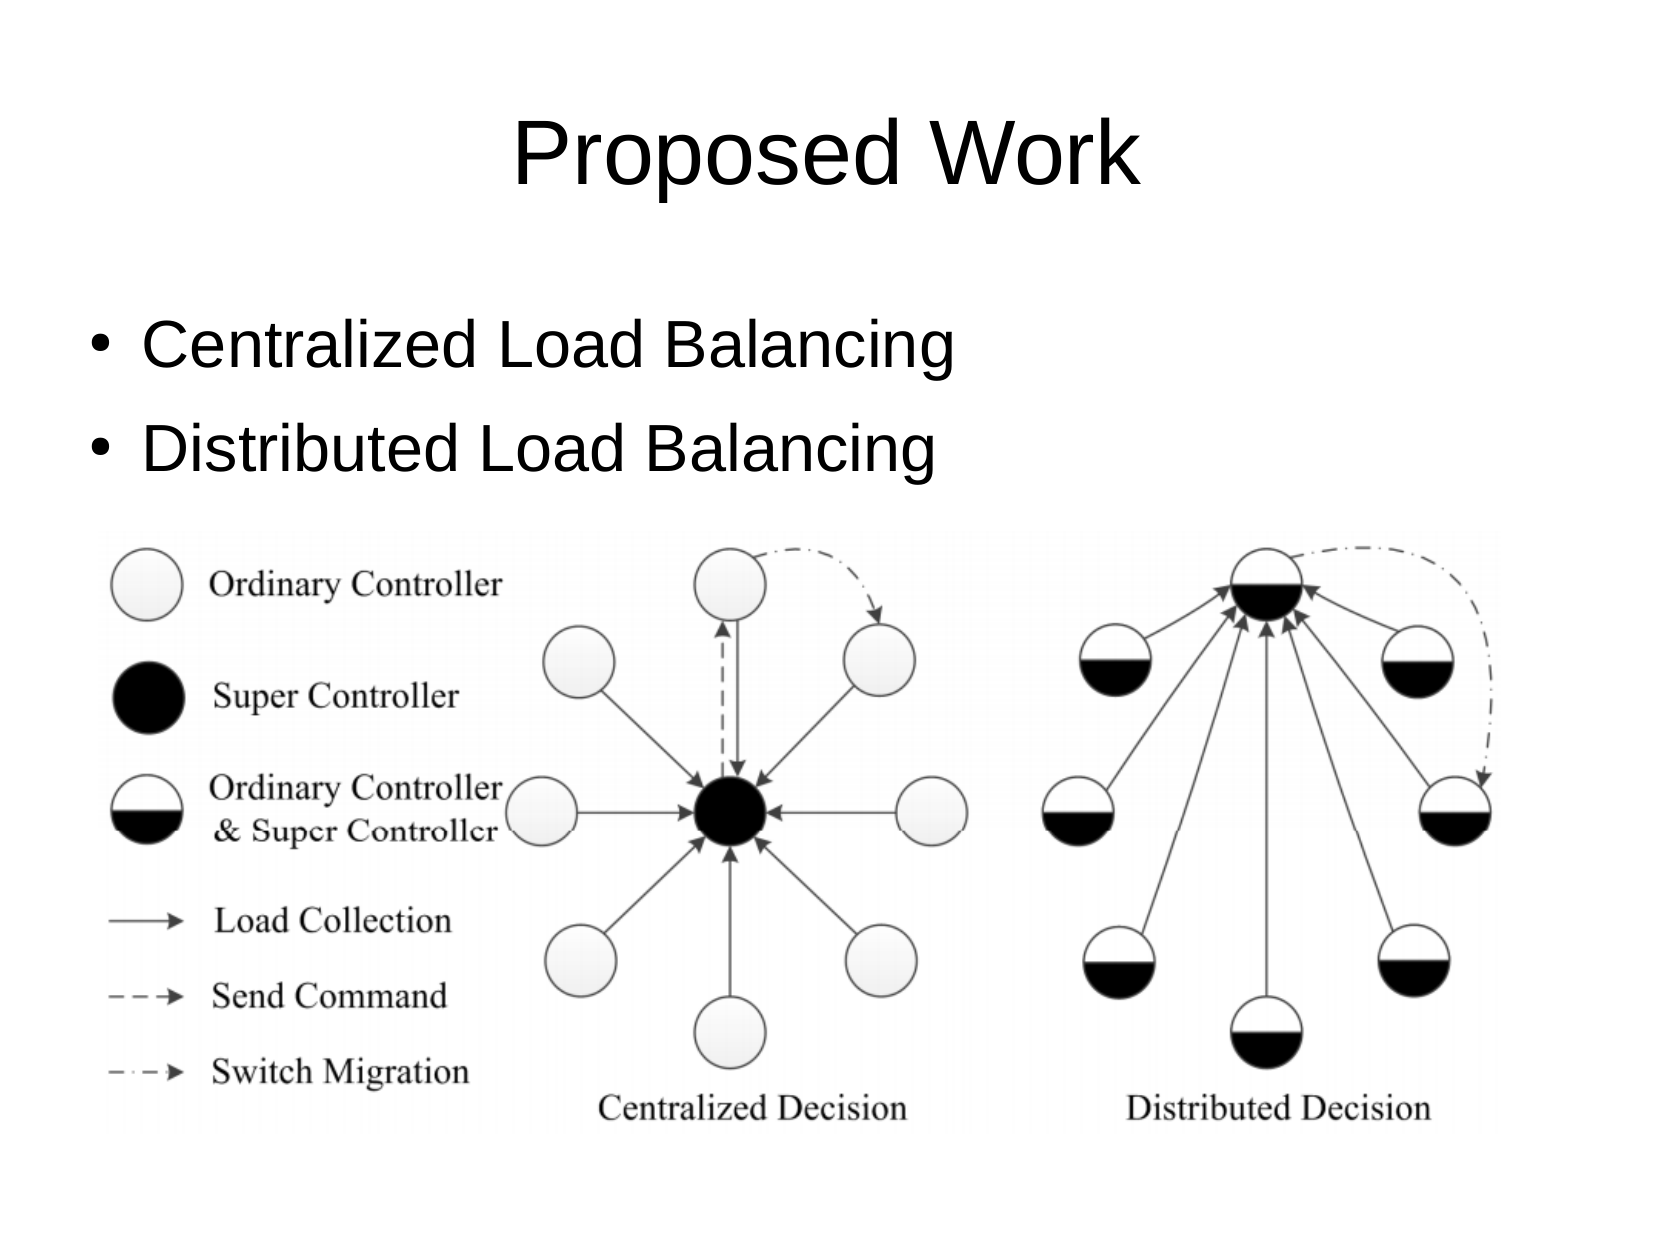

# Proposed Work
Centralized Load Balancing
Distributed Load Balancing